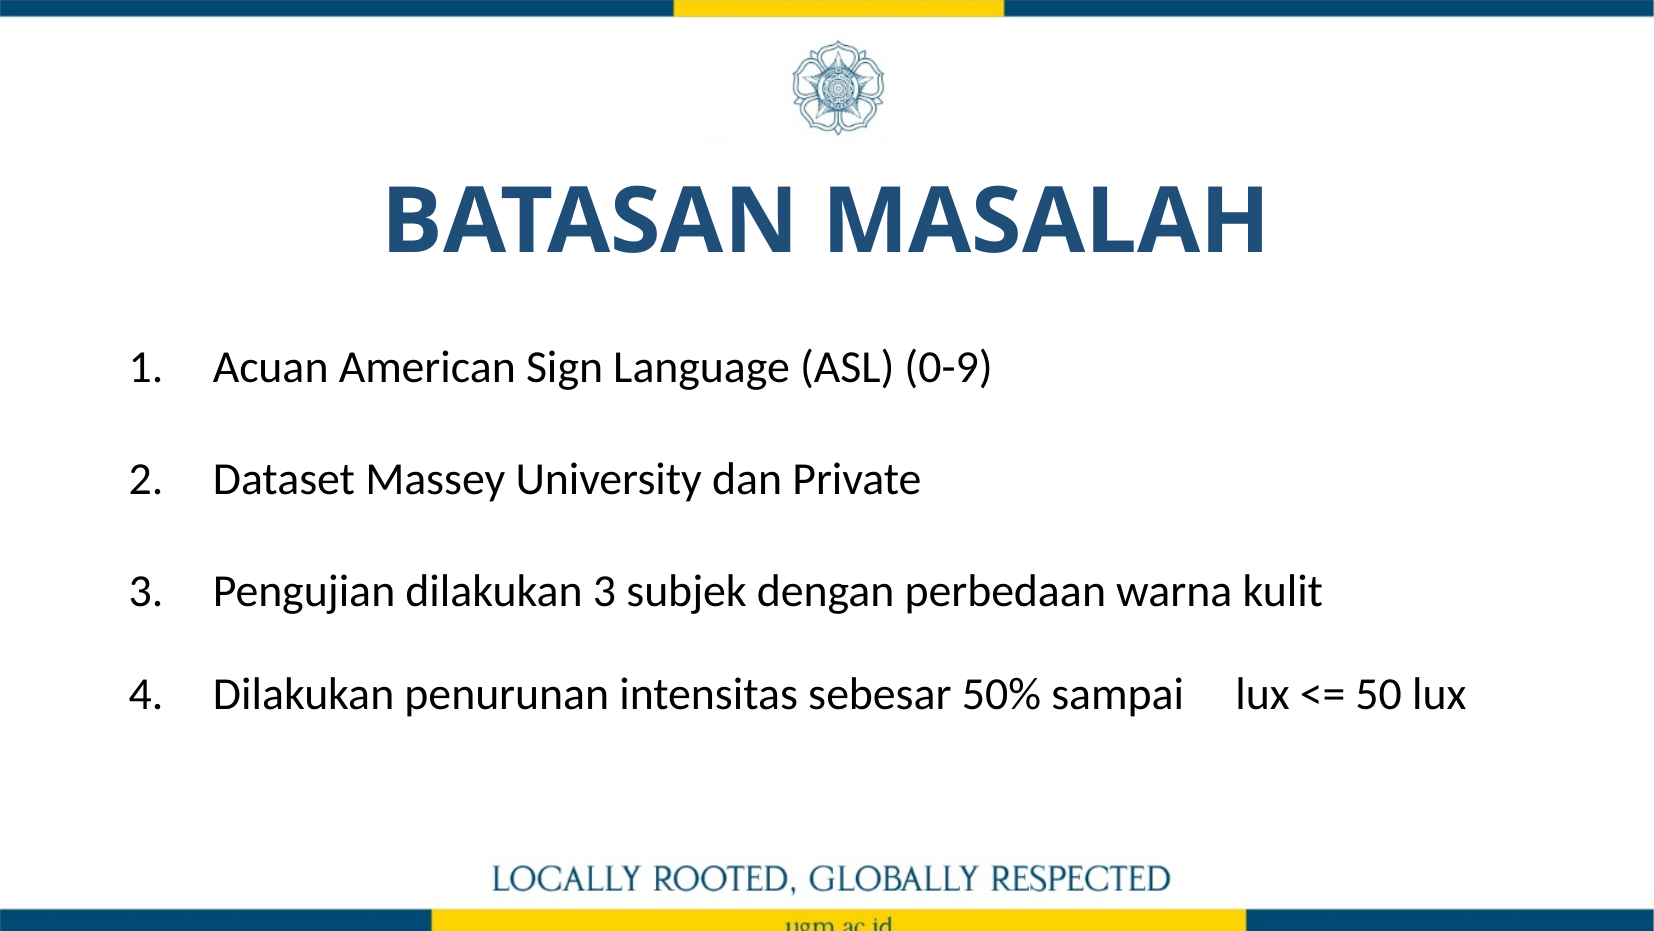

BATASAN MASALAH
# Acuan American Sign Language (ASL) (0-9)
Dataset Massey University dan Private
Pengujian dilakukan 3 subjek dengan perbedaan warna kulit
Dilakukan penurunan intensitas sebesar 50% sampai lux <= 50 lux